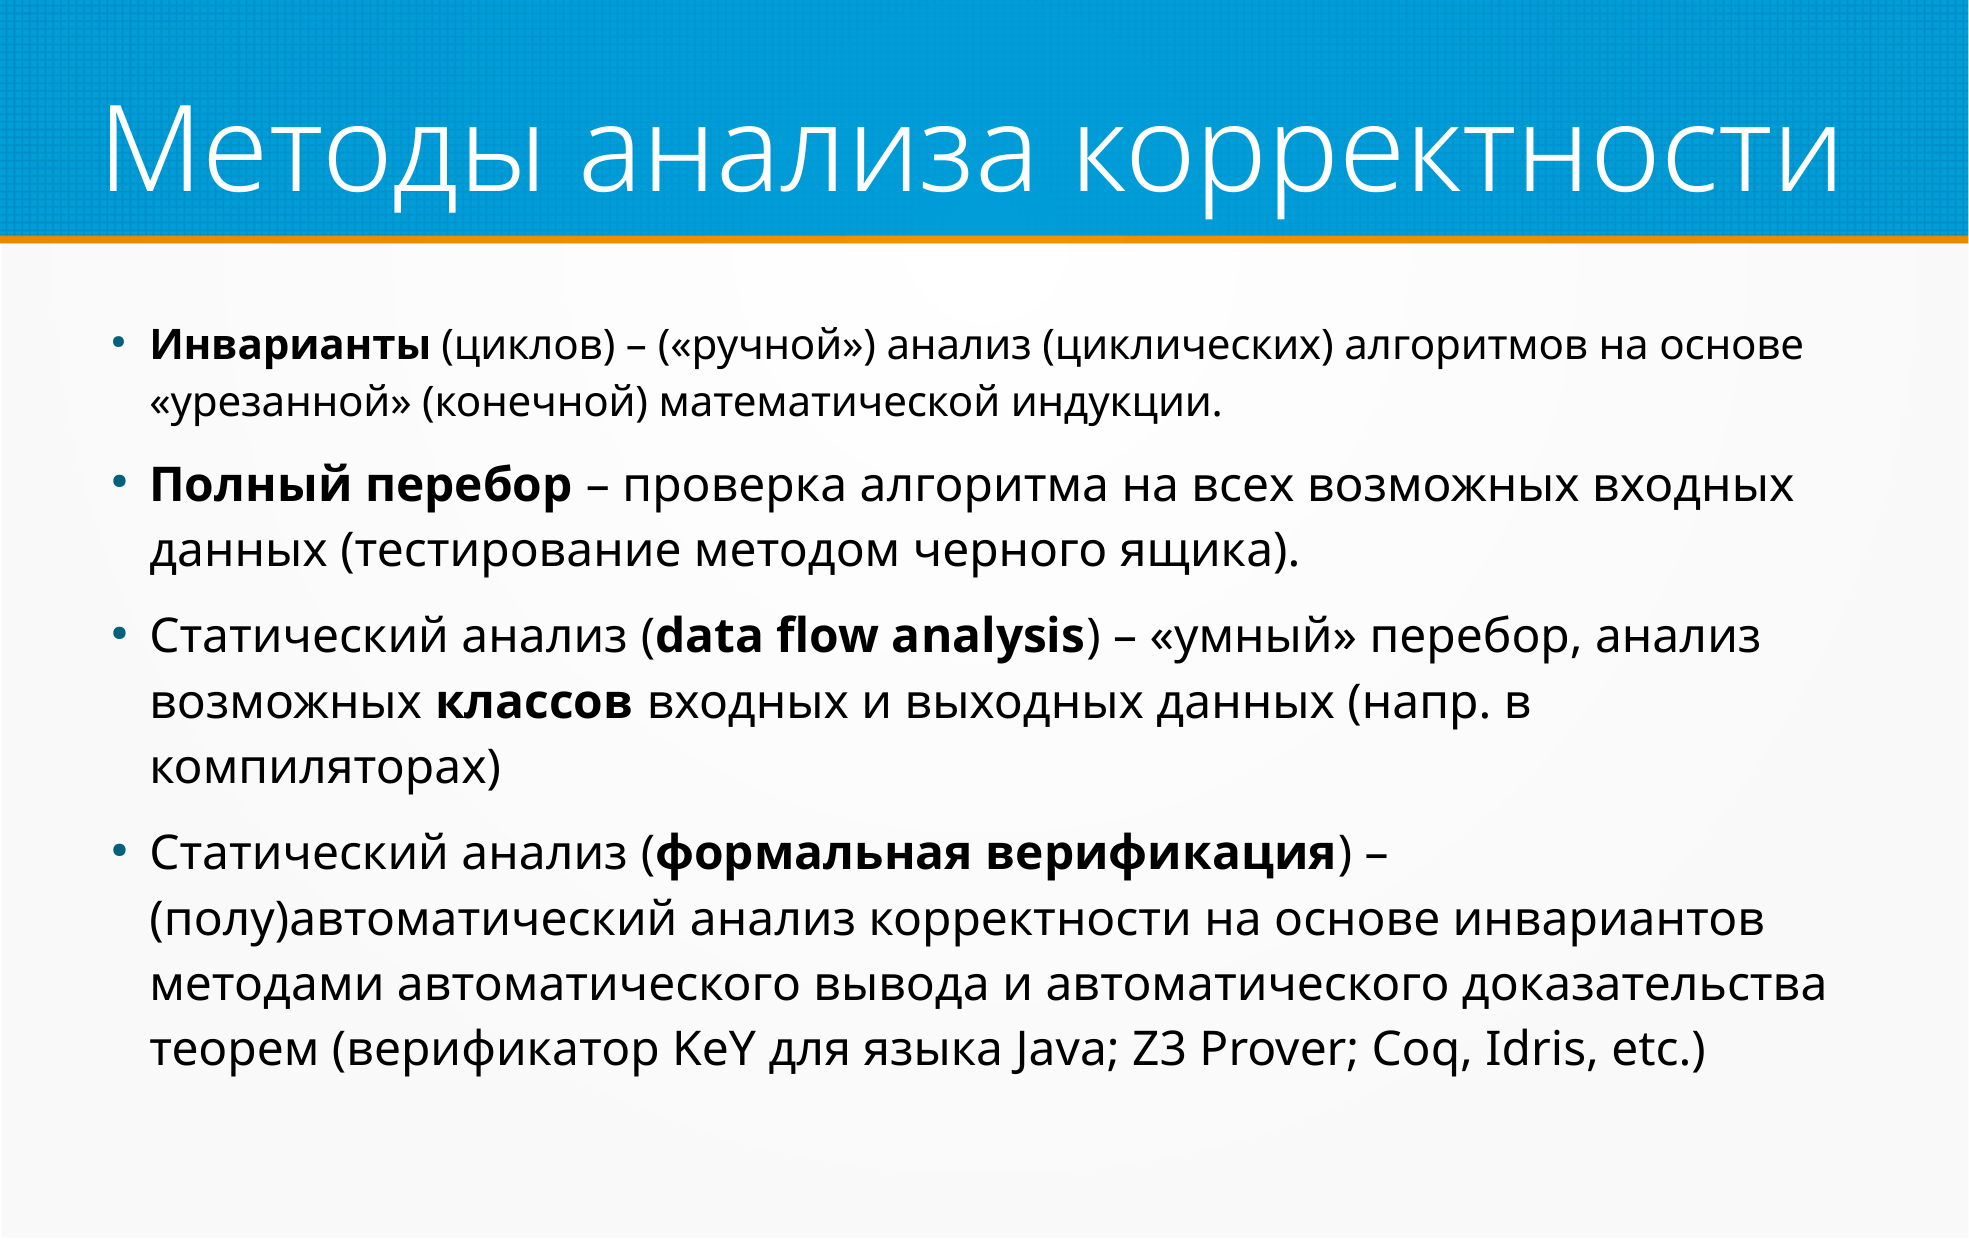

# Методы анализа корректности
Инварианты (циклов) – («ручной») анализ (циклических) алгоритмов на основе «урезанной» (конечной) математической индукции.
Полный перебор – проверка алгоритма на всех возможных входных данных (тестирование методом черного ящика).
Статический анализ (data flow analysis) – «умный» перебор, анализ возможных классов входных и выходных данных (напр. в компиляторах)
Статический анализ (формальная верификация) – (полу)автоматический анализ корректности на основе инвариантов методами автоматического вывода и автоматического доказательства теорем (верификатор KeY для языка Java; Z3 Prover; Coq, Idris, etc.)